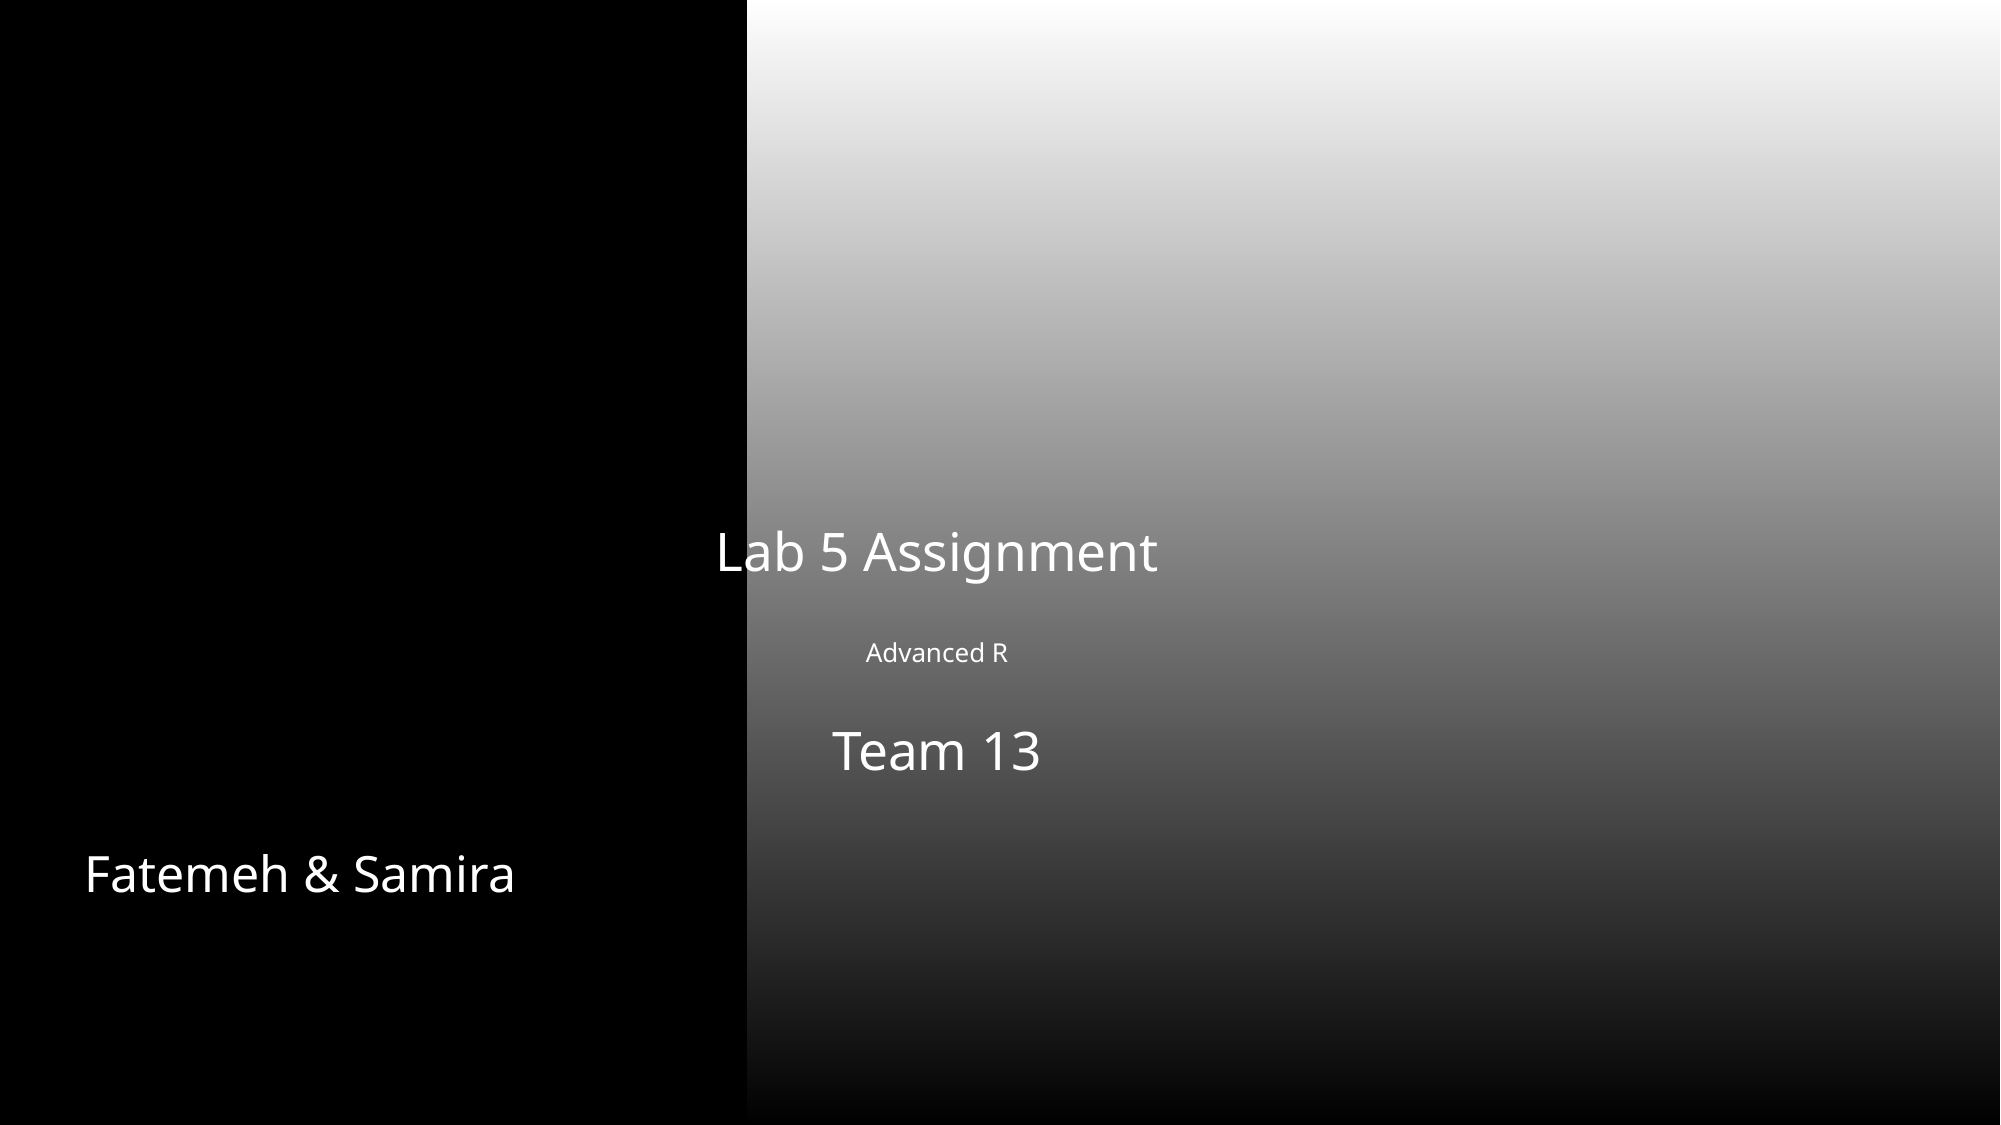

# Lab 5 Assignment Advanced R Team 13
Fatemeh & Samira